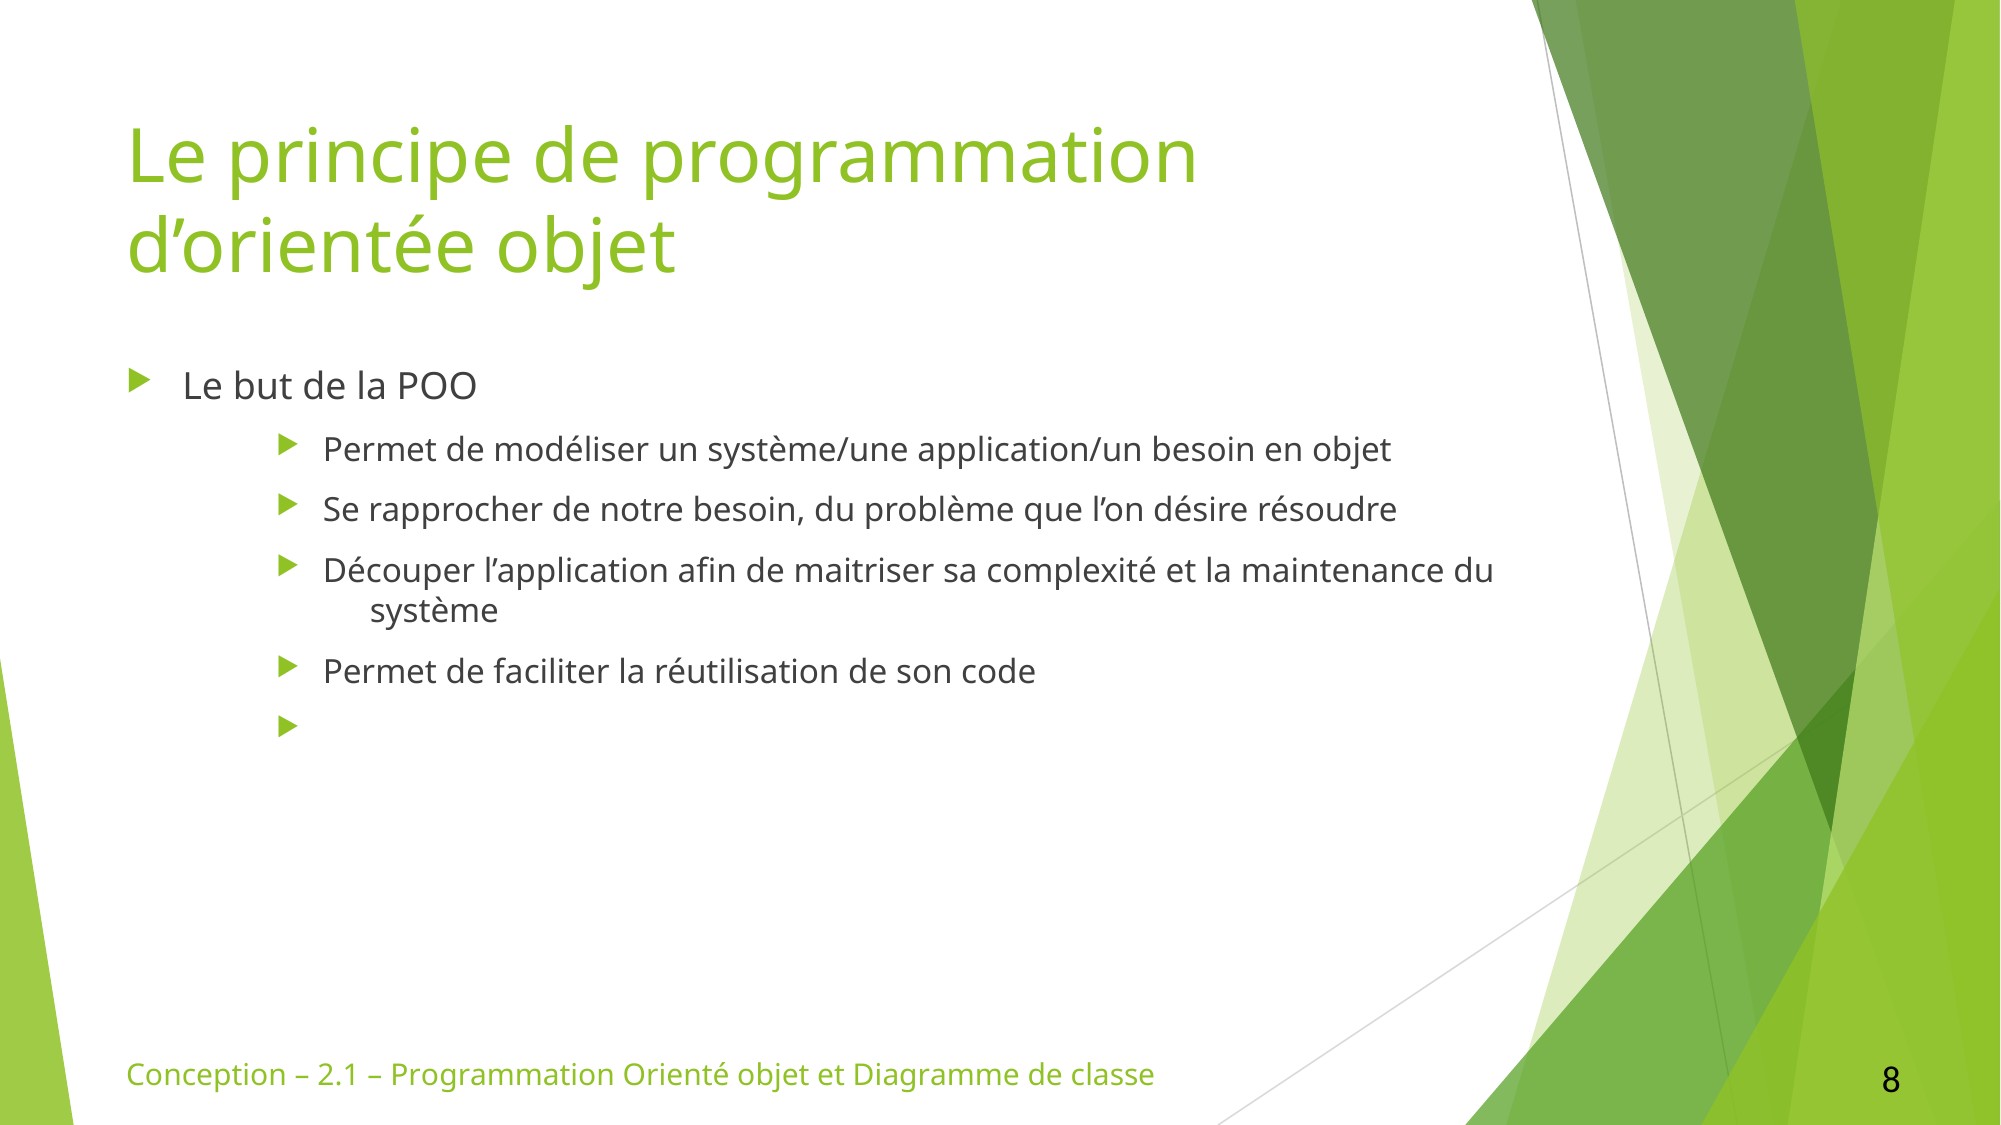

# Le principe de programmation d’orientée objet
Le but de la POO
Permet de modéliser un système/une application/un besoin en objet
Se rapprocher de notre besoin, du problème que l’on désire résoudre
Découper l’application afin de maitriser sa complexité et la maintenance du système
Permet de faciliter la réutilisation de son code
Conception – 2.1 – Programmation Orienté objet et Diagramme de classe